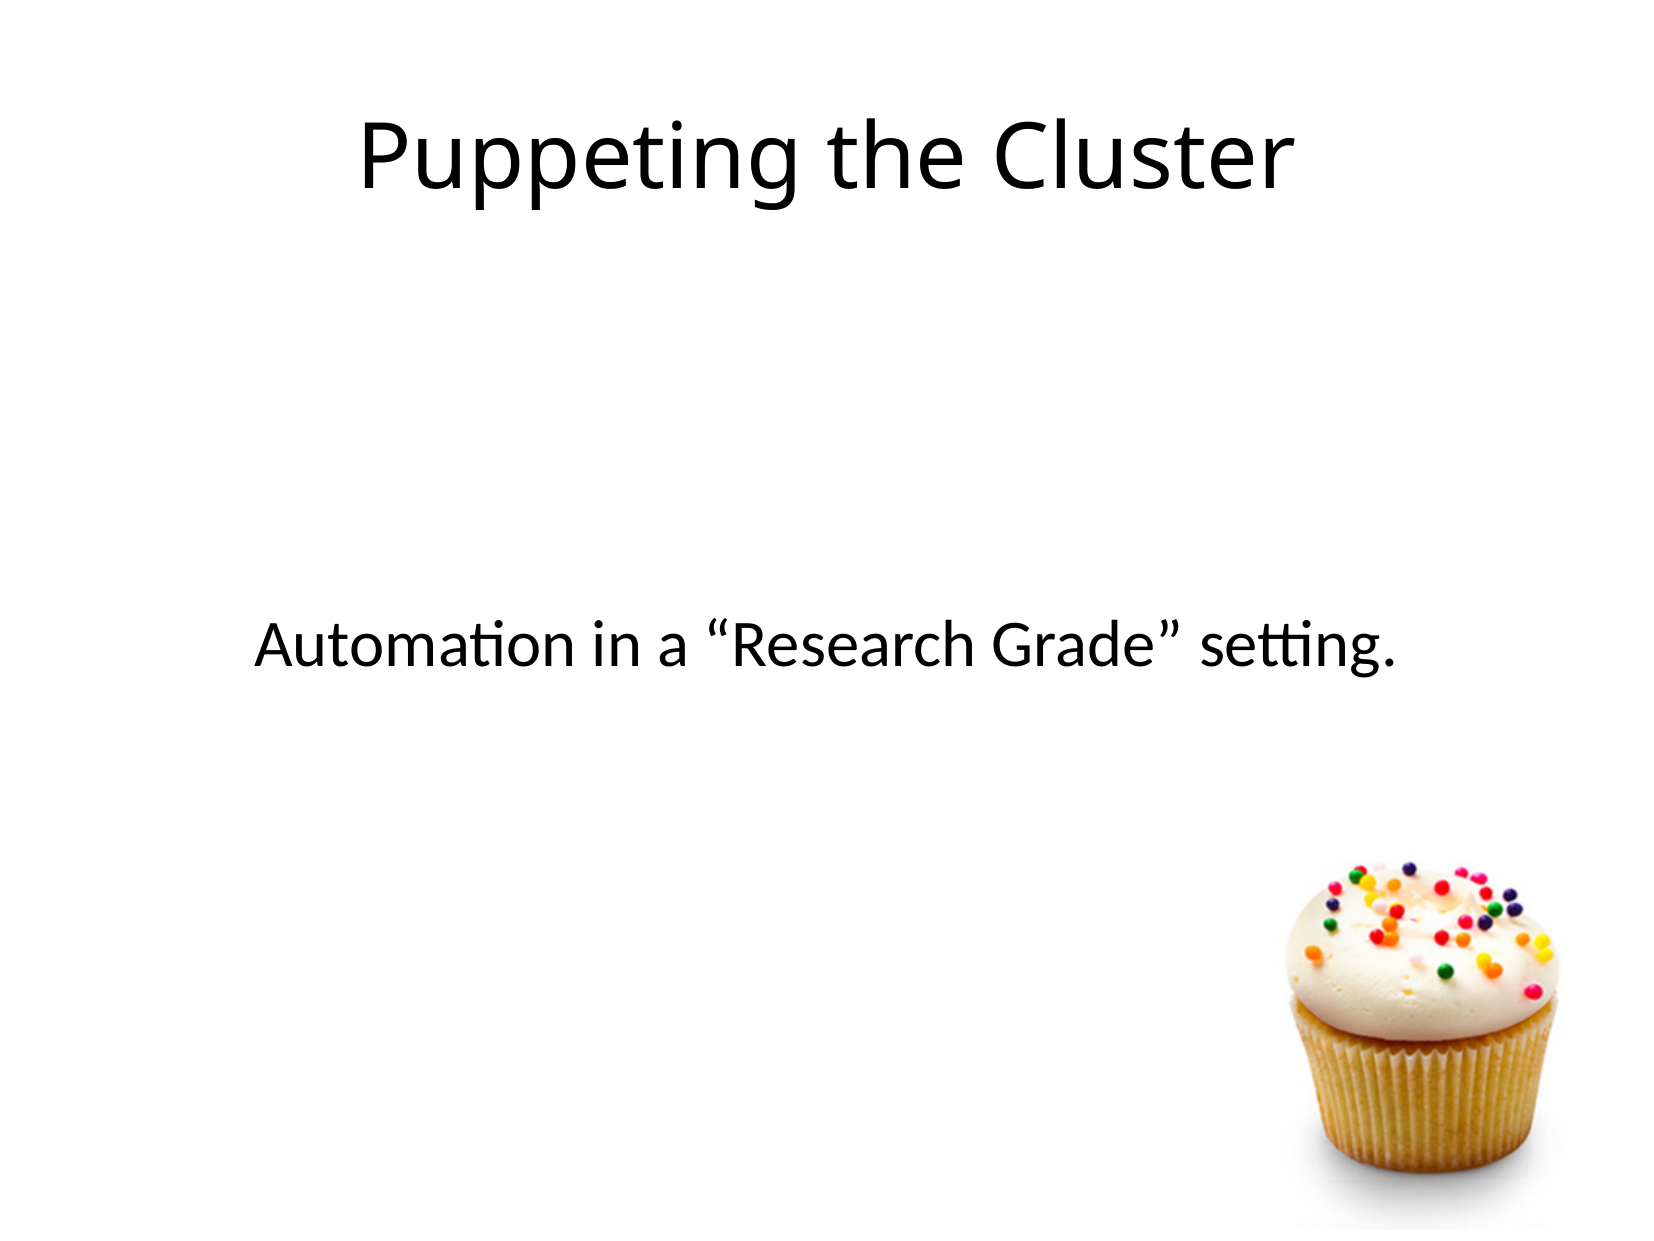

# Puppeting the Cluster
Automation in a “Research Grade” setting.